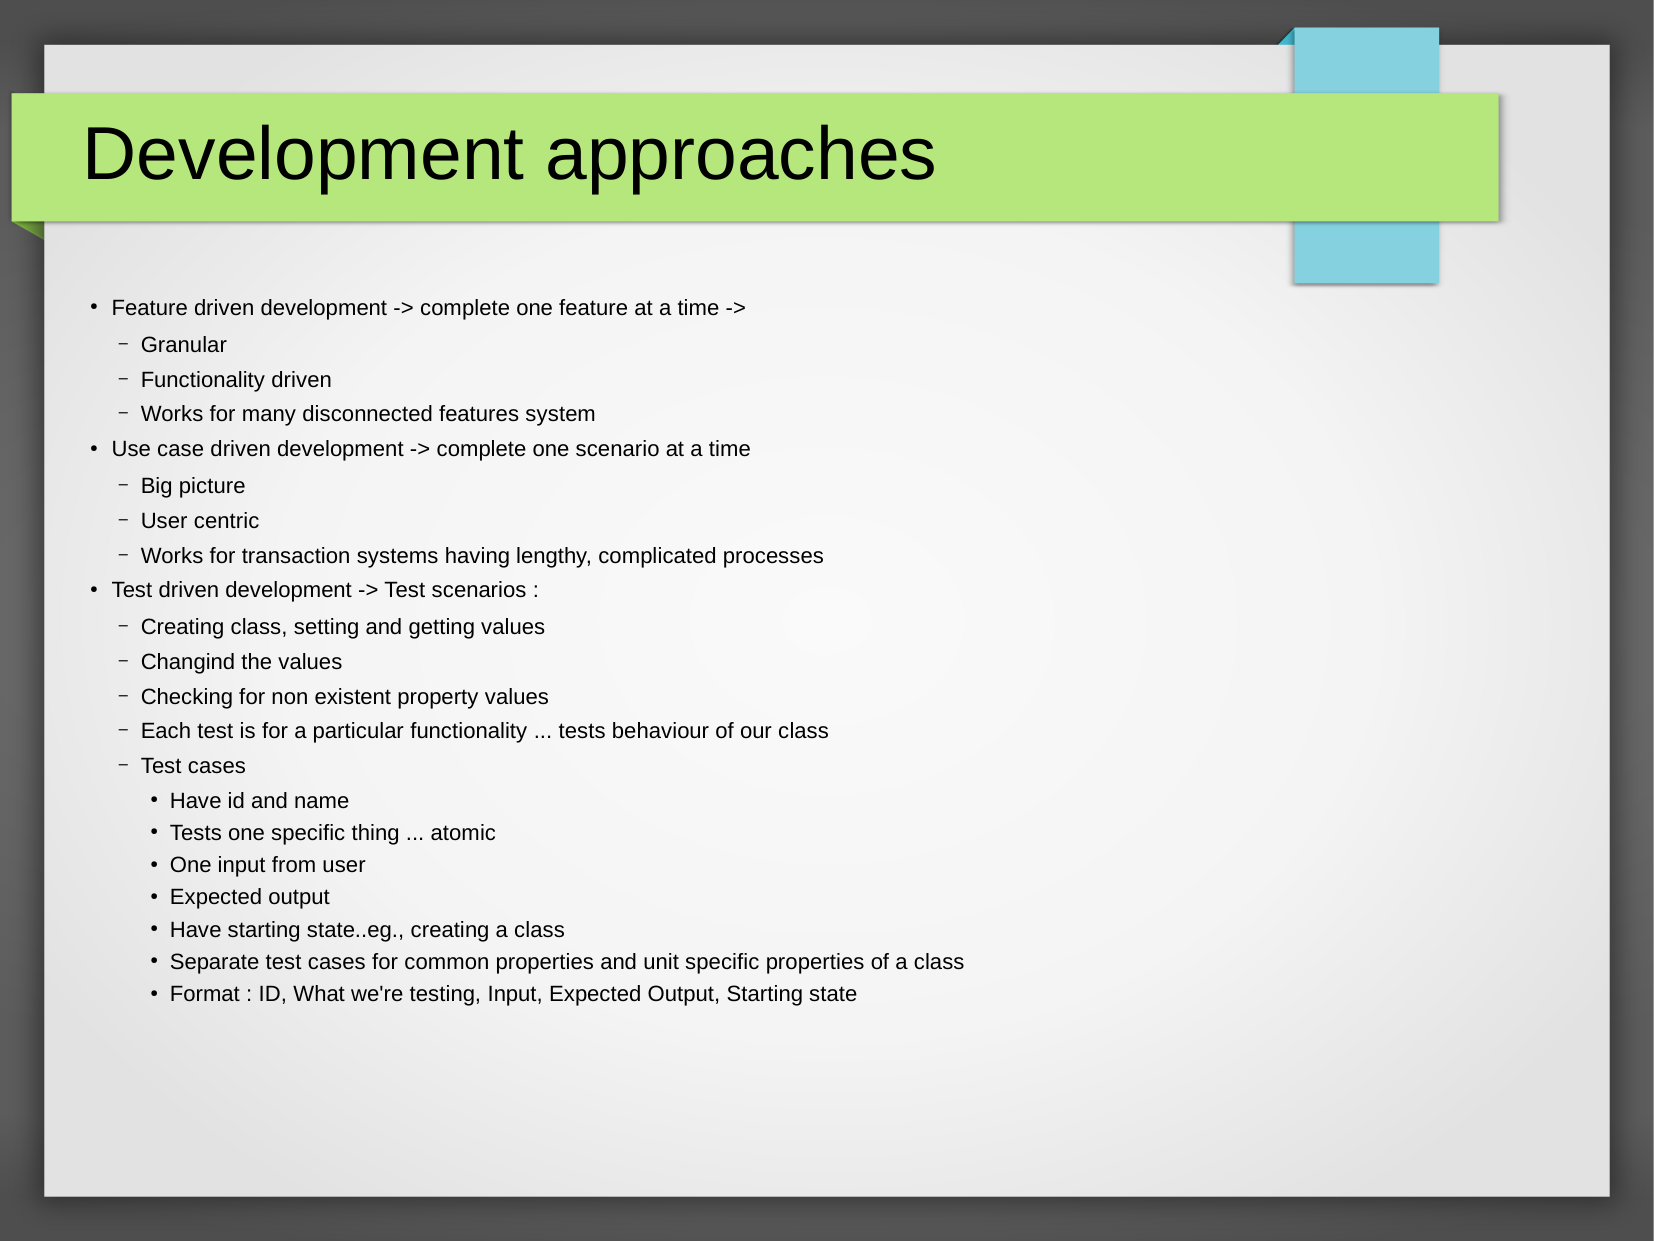

# Development approaches
Feature driven development -> complete one feature at a time ->
Granular
Functionality driven
Works for many disconnected features system
Use case driven development -> complete one scenario at a time
Big picture
User centric
Works for transaction systems having lengthy, complicated processes
Test driven development -> Test scenarios :
Creating class, setting and getting values
Changind the values
Checking for non existent property values
Each test is for a particular functionality ... tests behaviour of our class
Test cases
Have id and name
Tests one specific thing ... atomic
One input from user
Expected output
Have starting state..eg., creating a class
Separate test cases for common properties and unit specific properties of a class
Format : ID, What we're testing, Input, Expected Output, Starting state